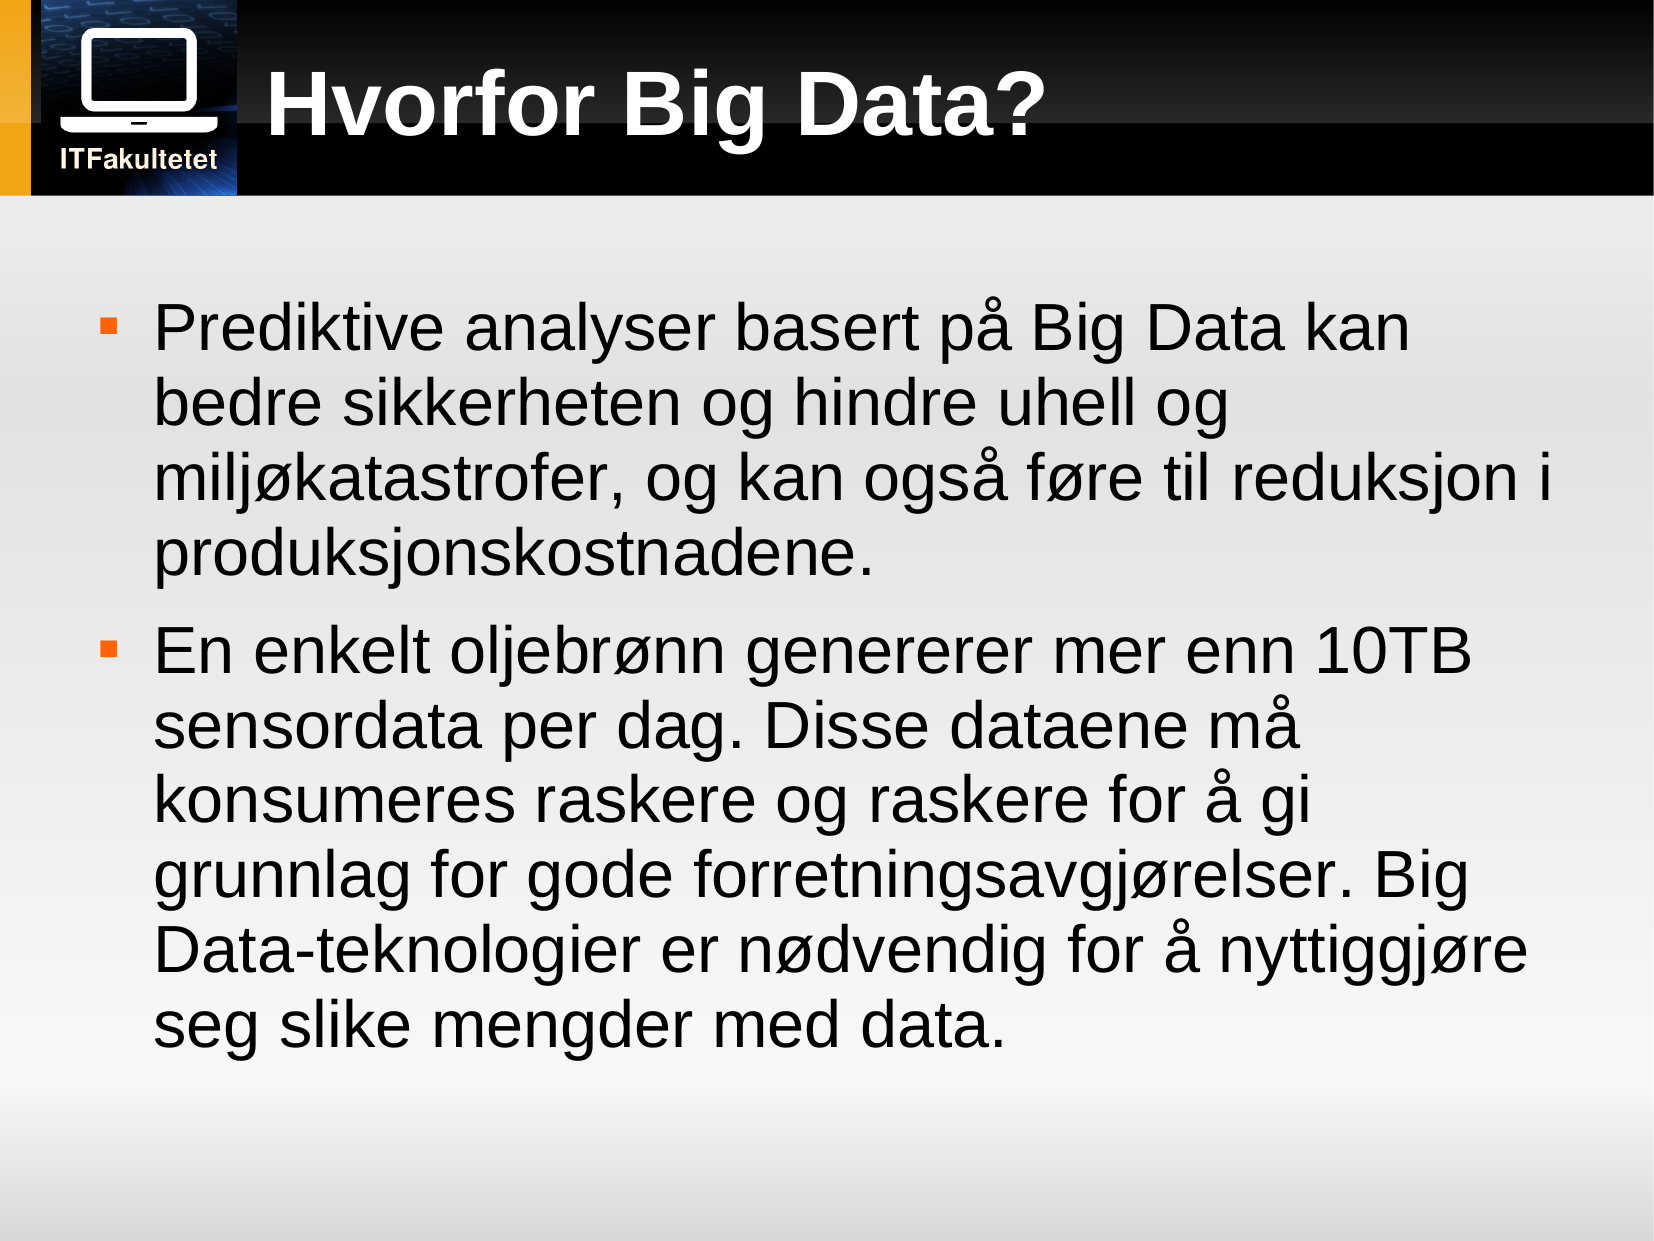

# Hvorfor Big Data?
Prediktive analyser basert på Big Data kan bedre sikkerheten og hindre uhell og miljøkatastrofer, og kan også føre til reduksjon i produksjonskostnadene.
En enkelt oljebrønn genererer mer enn 10TB sensordata per dag. Disse dataene må konsumeres raskere og raskere for å gi grunnlag for gode forretningsavgjørelser. Big Data-teknologier er nødvendig for å nyttiggjøre seg slike mengder med data.